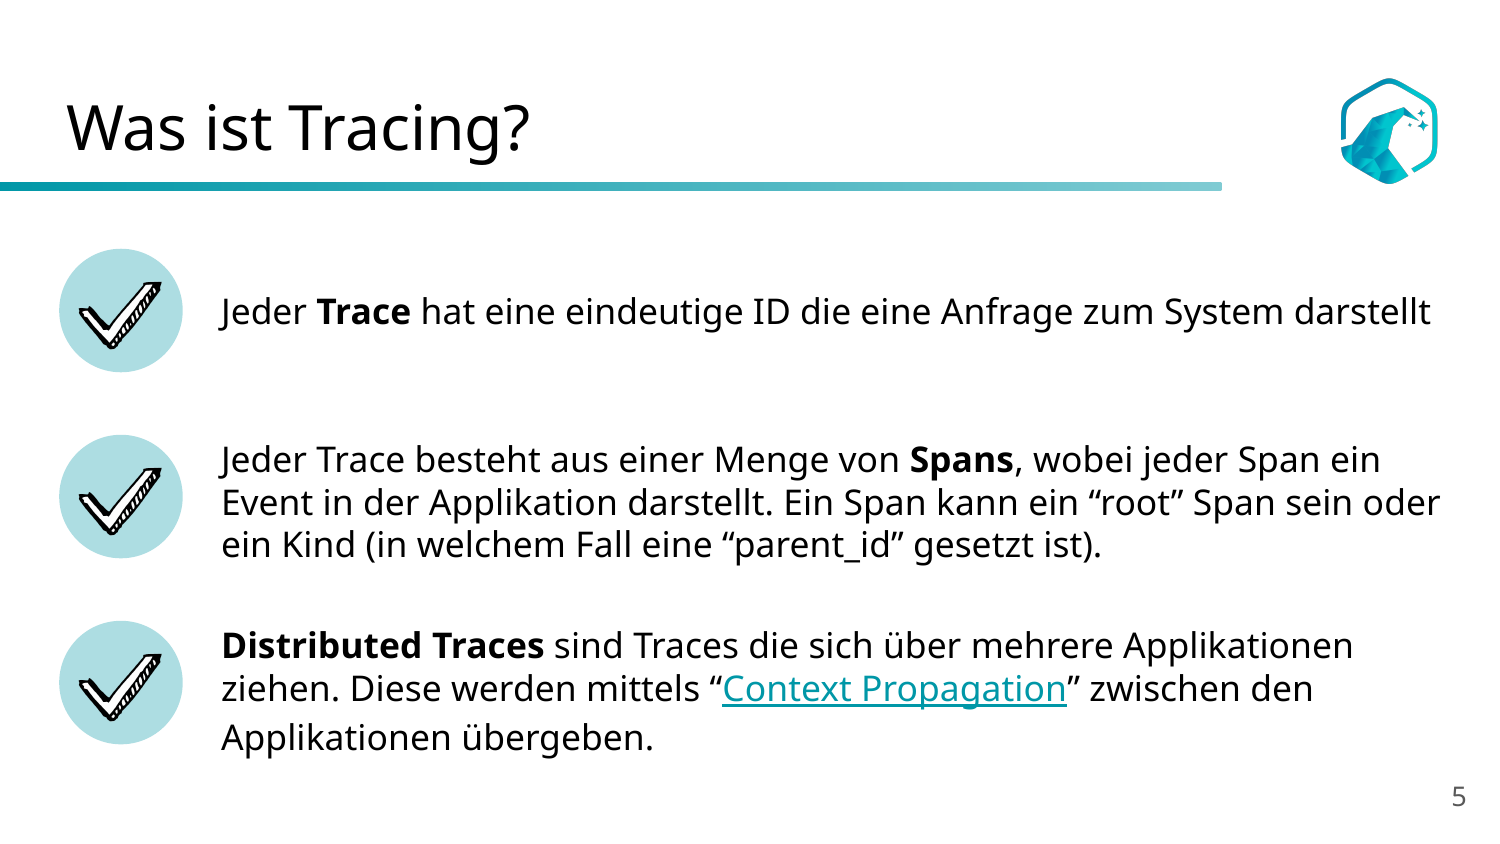

# Was ist Tracing?
Jeder Trace hat eine eindeutige ID die eine Anfrage zum System darstellt
Jeder Trace besteht aus einer Menge von Spans, wobei jeder Span ein
Event in der Applikation darstellt. Ein Span kann ein “root” Span sein oder
ein Kind (in welchem Fall eine “parent_id” gesetzt ist).
Distributed Traces sind Traces die sich über mehrere Applikationen ziehen. Diese werden mittels “Context Propagation” zwischen den Applikationen übergeben.